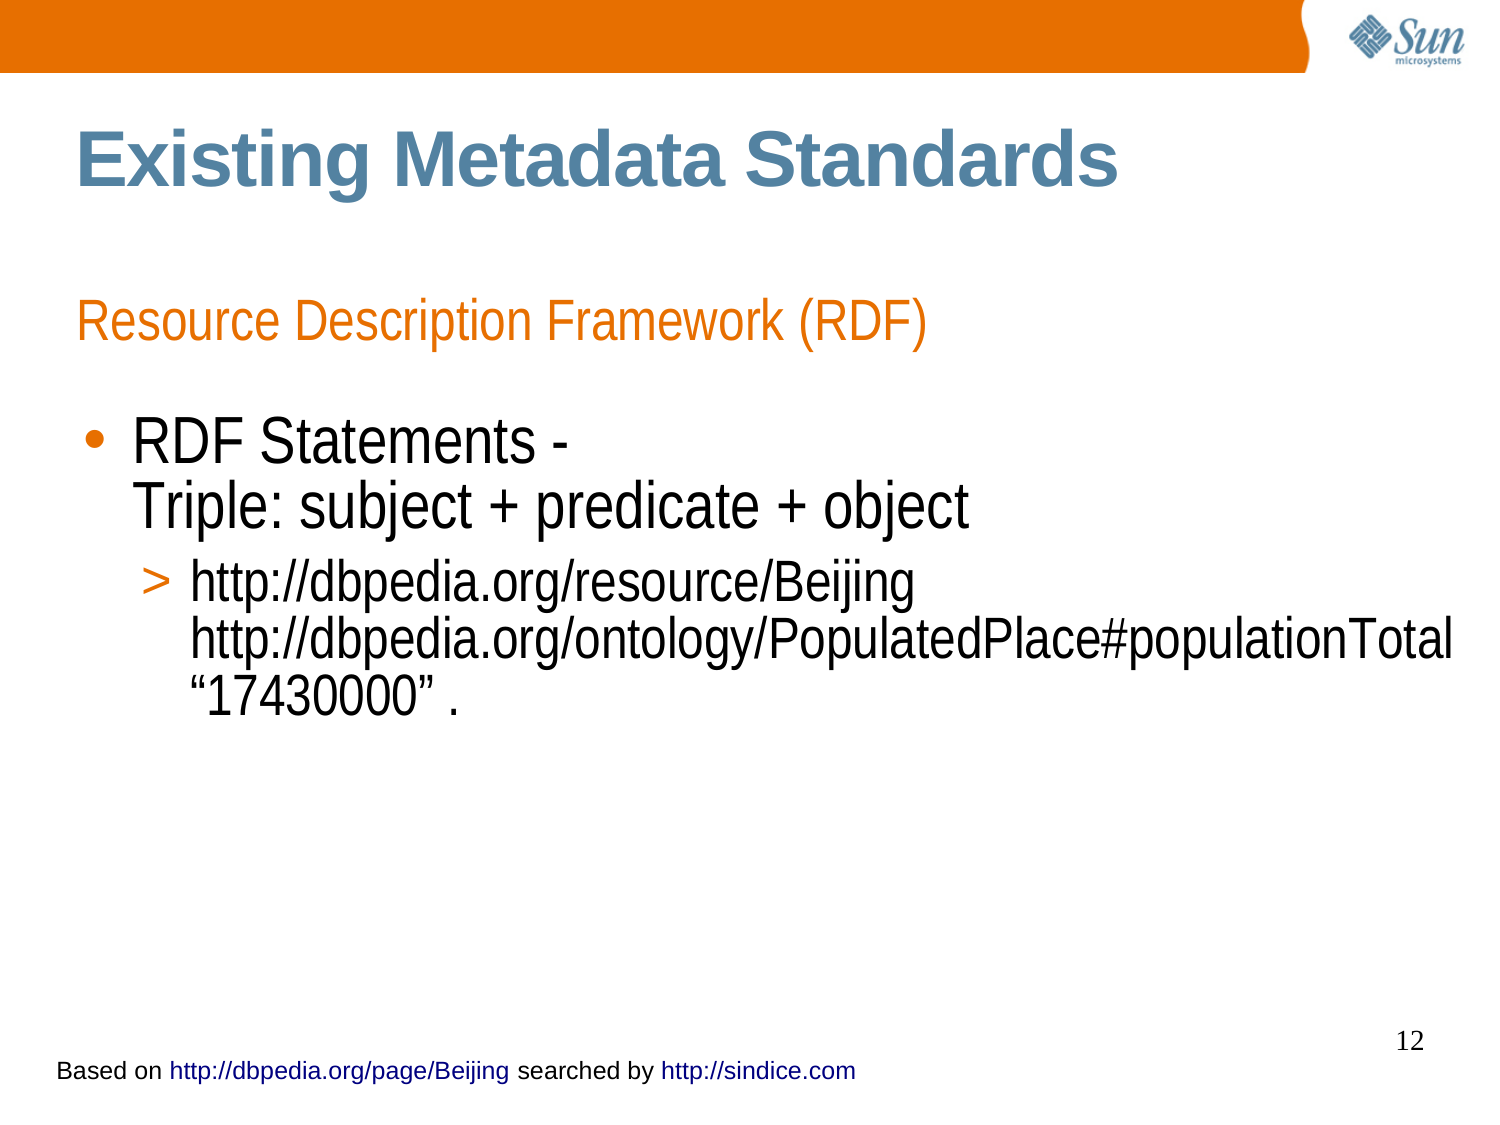

# Existing Metadata Standards
Resource Description Framework (RDF)
RDF Statements -
Triple: subject + predicate + object
http://dbpedia.org/resource/Beijing http://dbpedia.org/ontology/PopulatedPlace#populationTotal “17430000” .
12
Based on http://dbpedia.org/page/Beijing searched by http://sindice.com